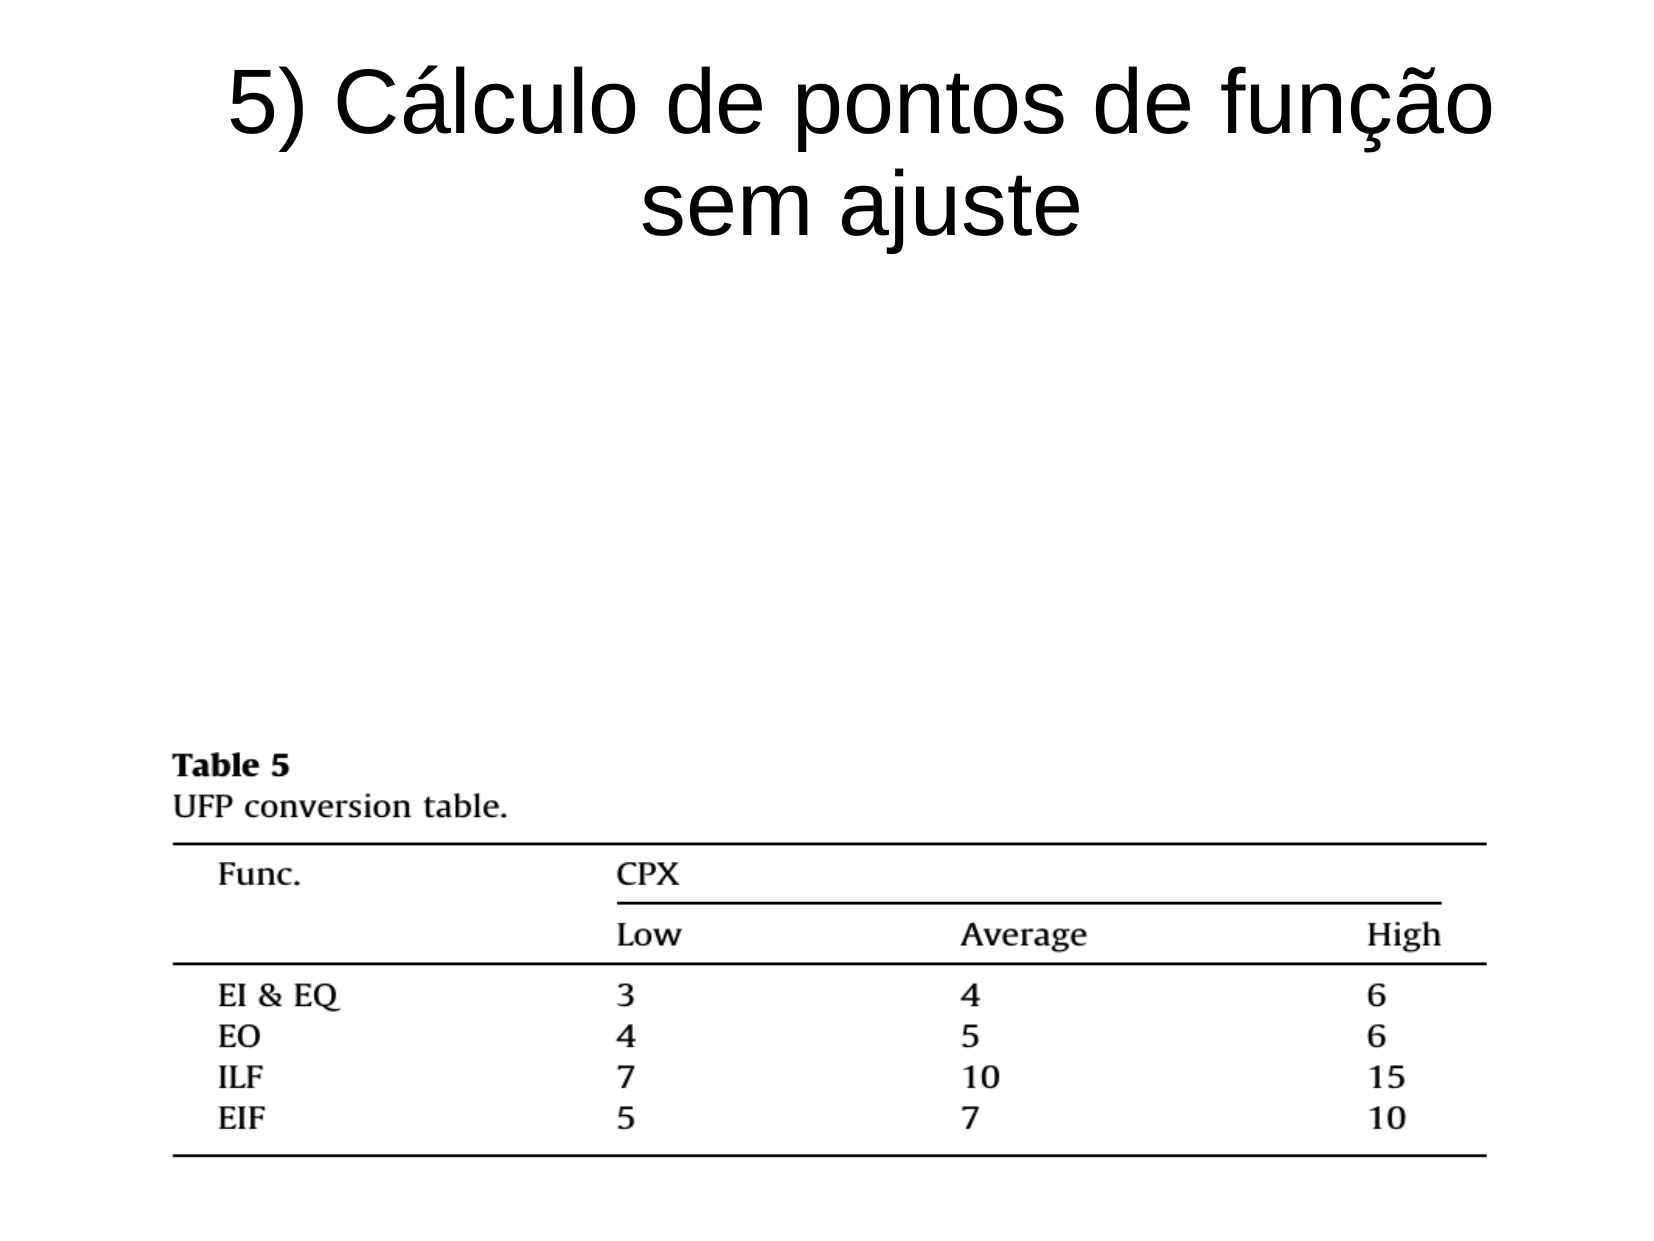

# 5) Cálculo de pontos de função sem ajuste